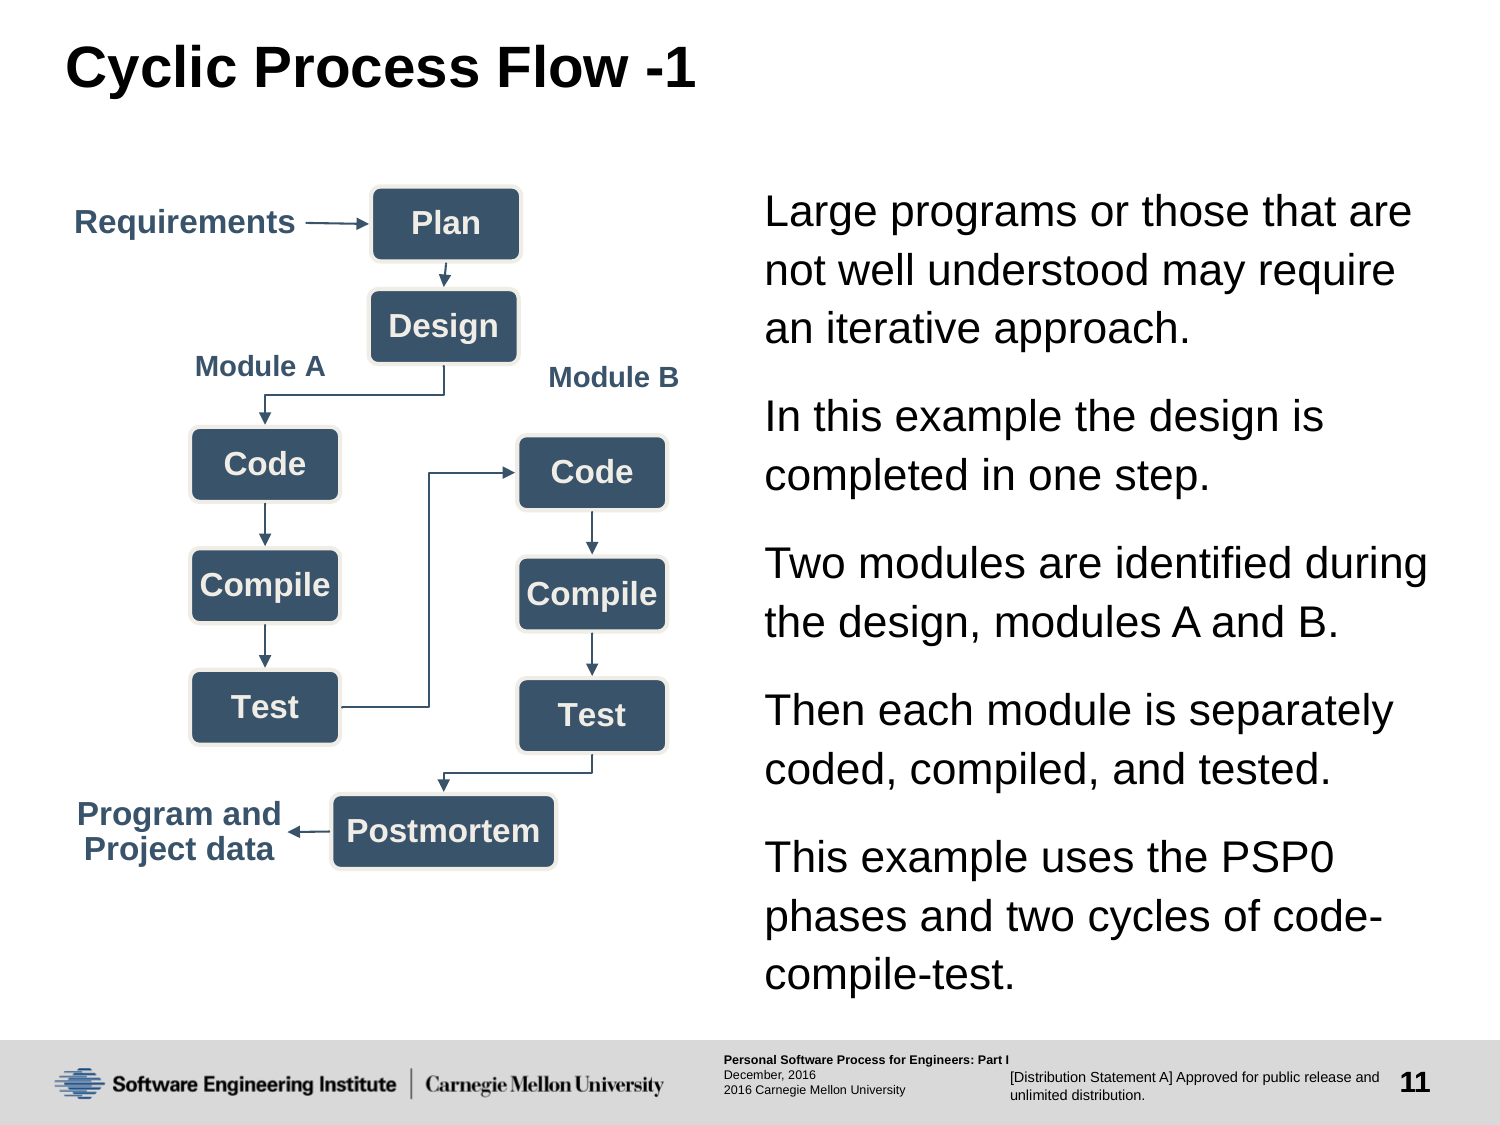

# Cyclic Process Flow -1
Large programs or those that are not well understood may require an iterative approach.
In this example the design is completed in one step.
Two modules are identified during the design, modules A and B.
Then each module is separately coded, compiled, and tested.
This example uses the PSP0 phases and two cycles of code-compile-test.